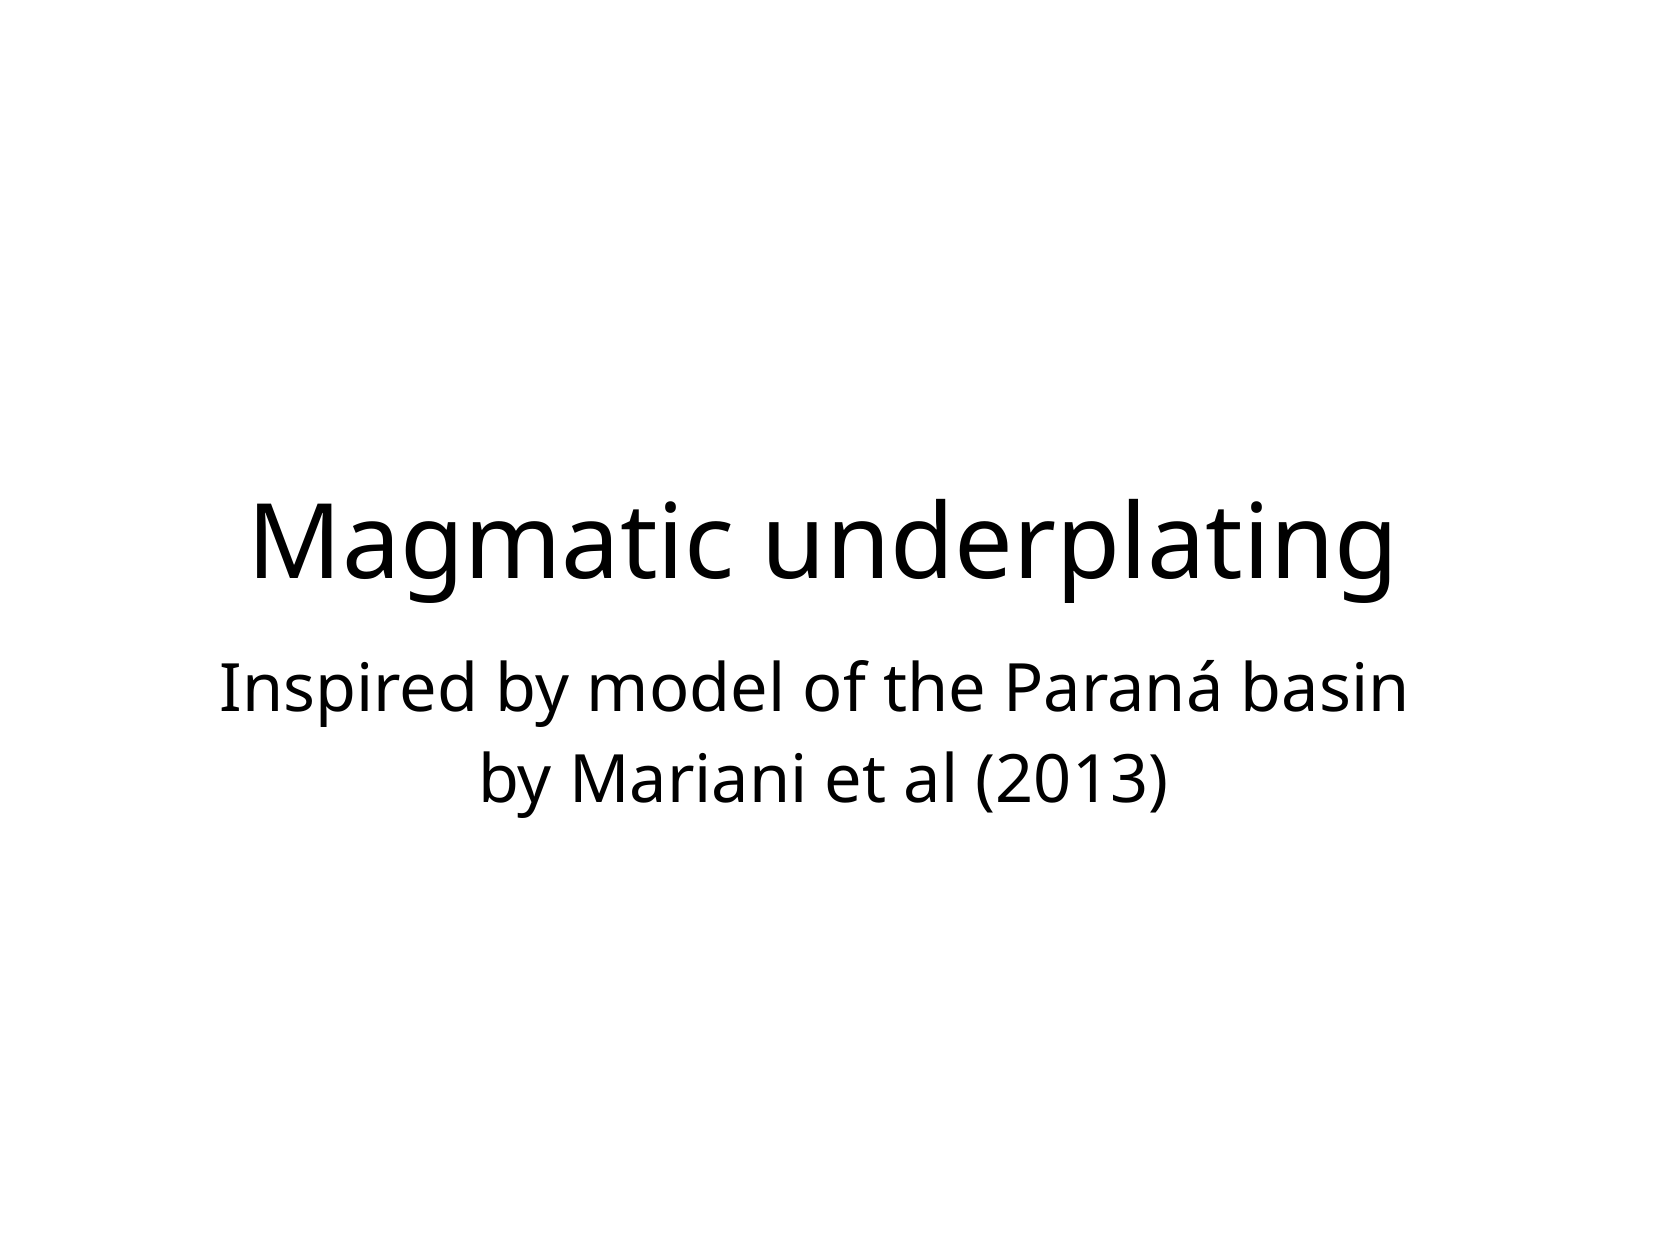

# Magmatic underplating
Inspired by model of the Paraná basin
by Mariani et al (2013)